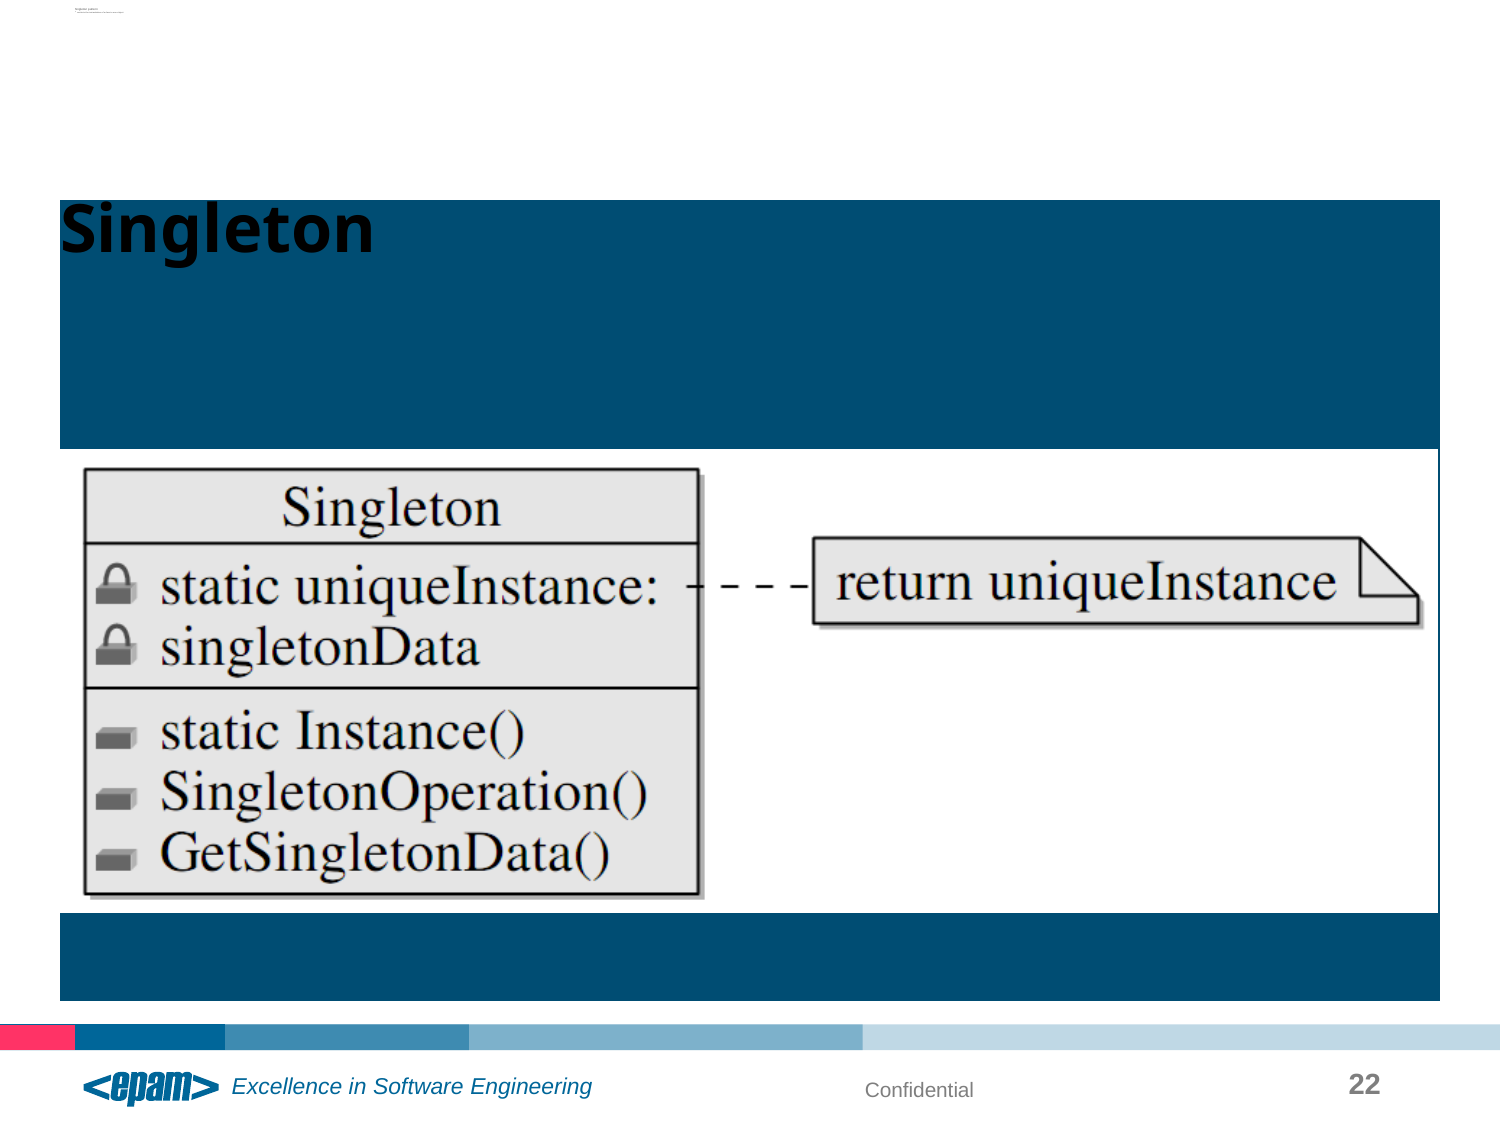

# Singleton pattern
restricts the instantiation of a class to one object
Singleton
Confidential